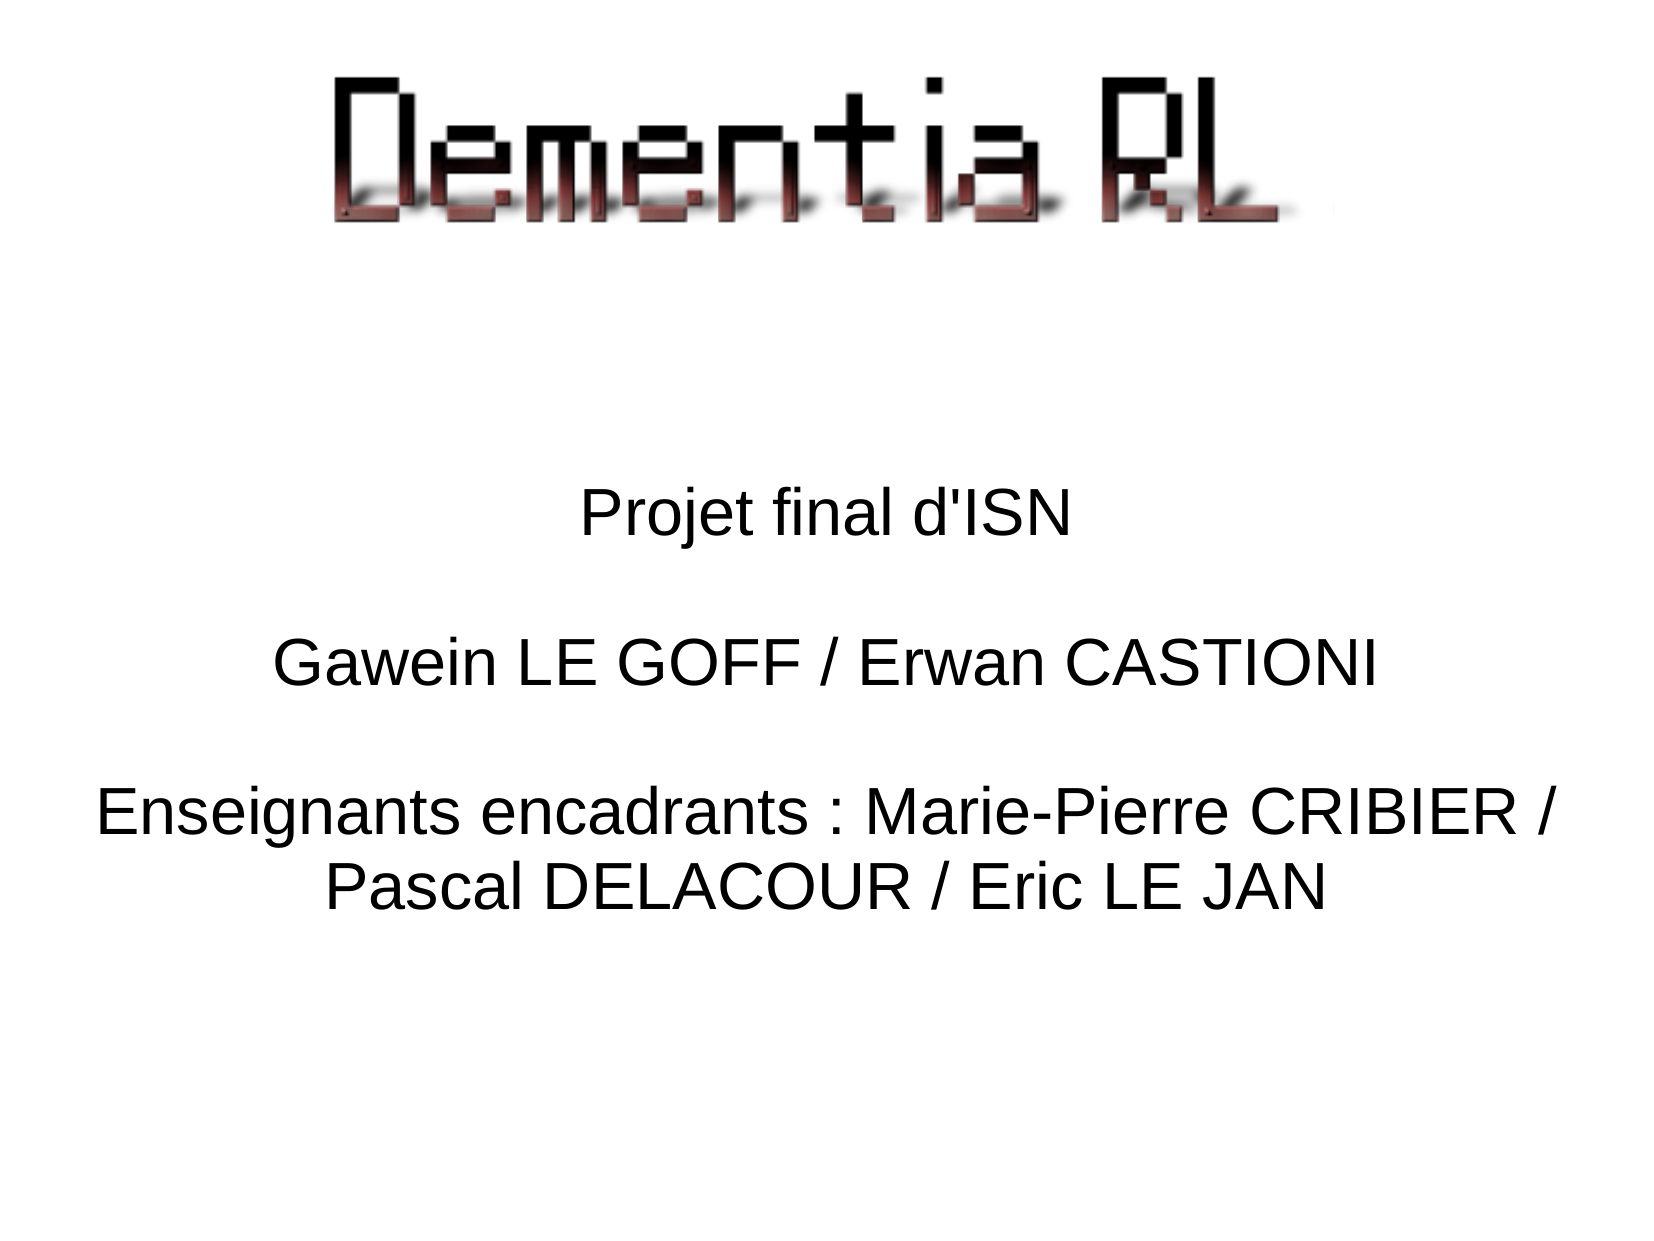

#
Projet final d'ISN
Gawein LE GOFF / Erwan CASTIONI
Enseignants encadrants : Marie-Pierre CRIBIER / Pascal DELACOUR / Eric LE JAN